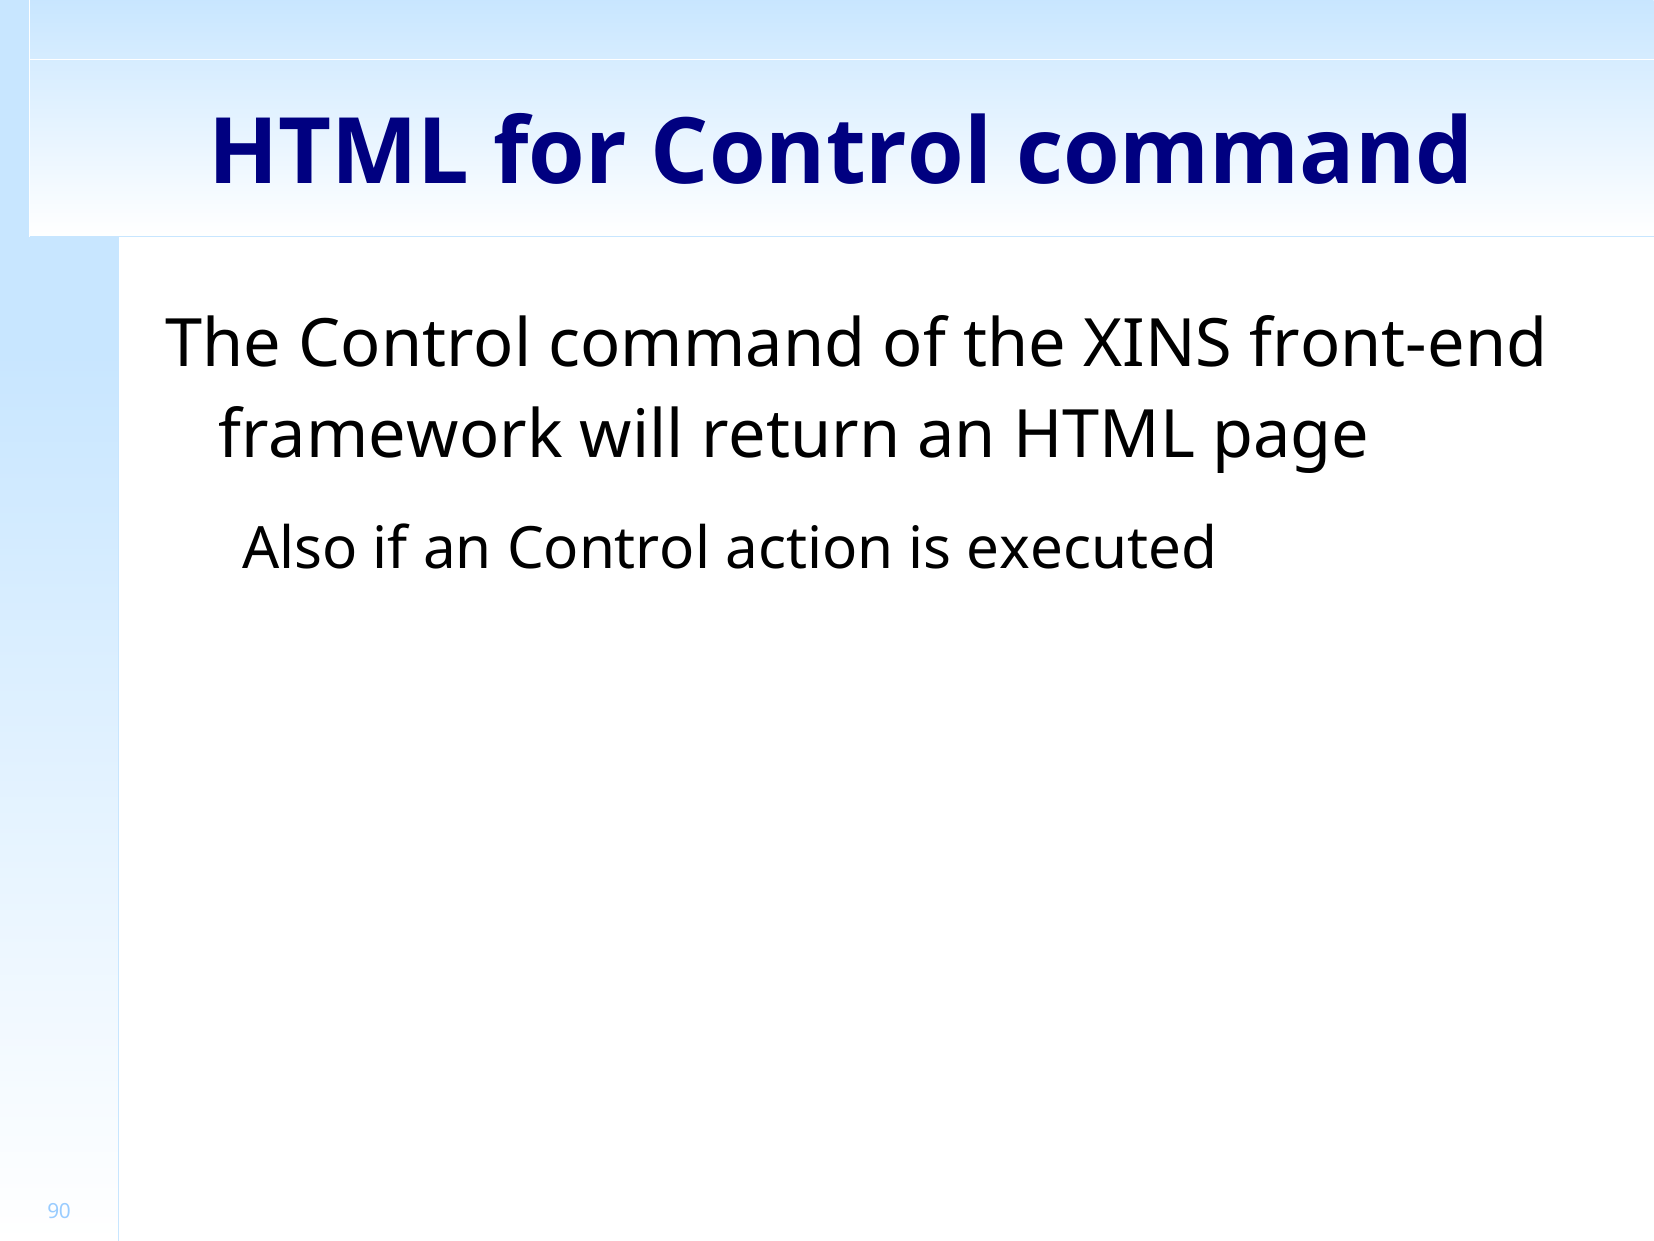

# HTML for Control command
The Control command of the XINS front-end framework will return an HTML page
Also if an Control action is executed